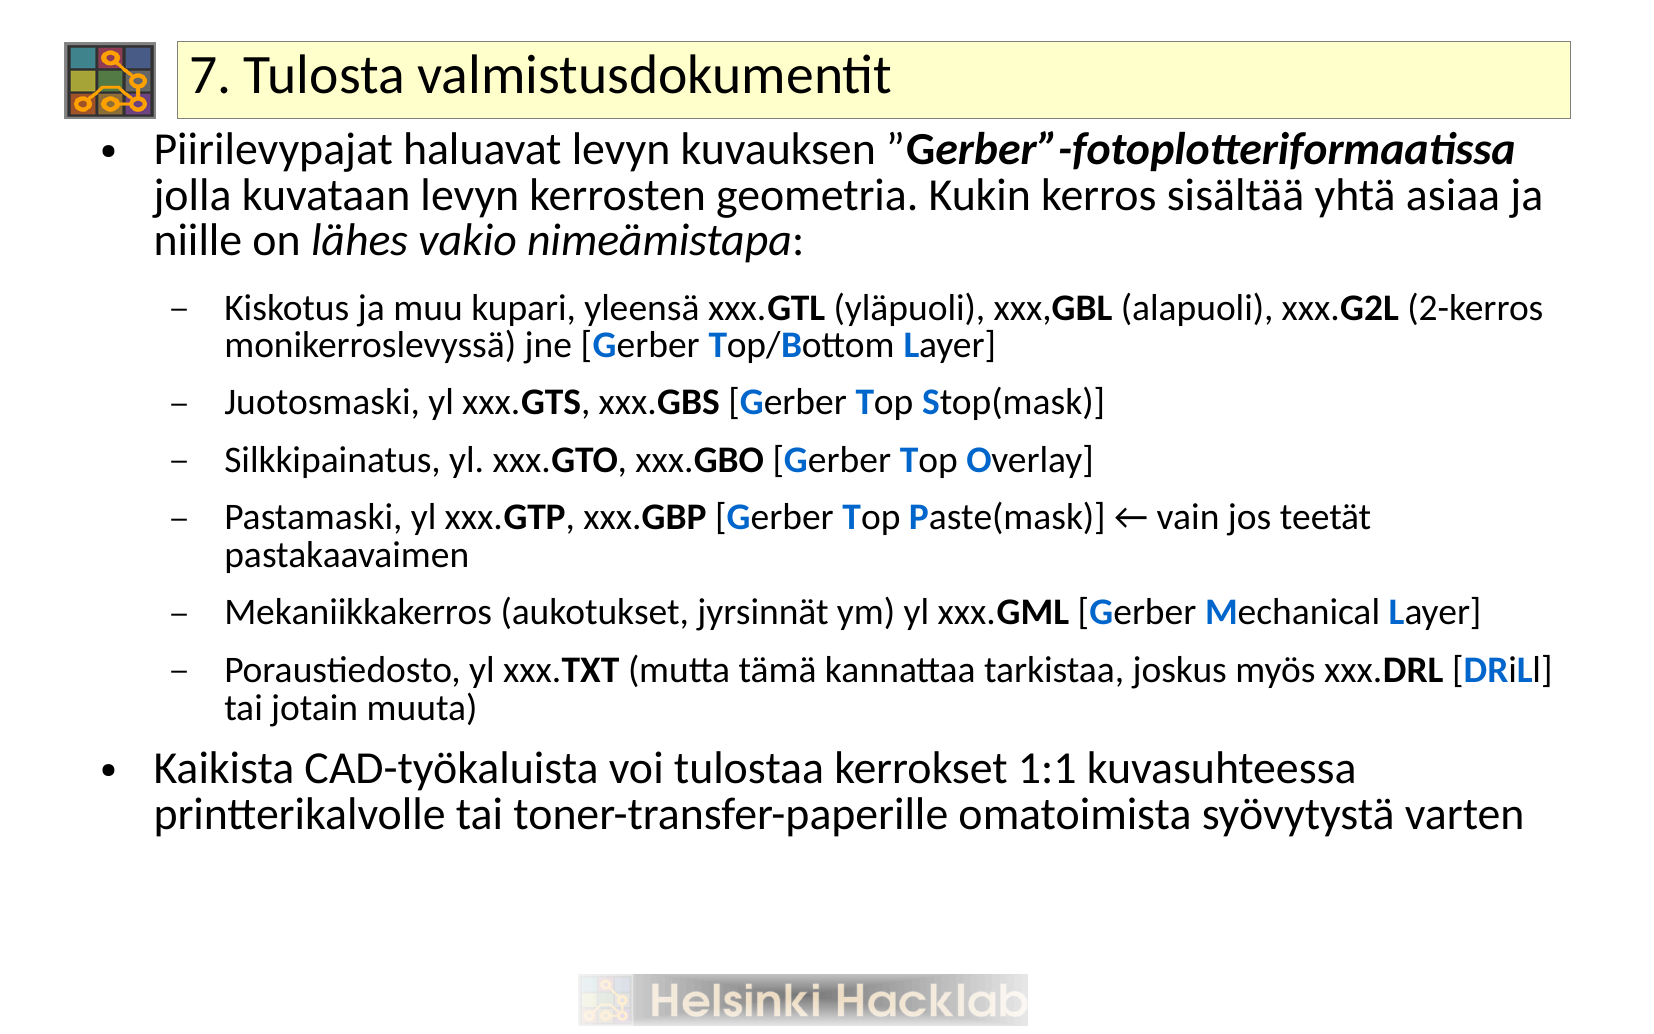

# 7. Tulosta valmistusdokumentit
Piirilevypajat haluavat levyn kuvauksen ”Gerber”-fotoplotteriformaatissa jolla kuvataan levyn kerrosten geometria. Kukin kerros sisältää yhtä asiaa ja niille on lähes vakio nimeämistapa:
Kiskotus ja muu kupari, yleensä xxx.GTL (yläpuoli), xxx,GBL (alapuoli), xxx.G2L (2-kerros monikerroslevyssä) jne [Gerber Top/Bottom Layer]
Juotosmaski, yl xxx.GTS, xxx.GBS [Gerber Top Stop(mask)]
Silkkipainatus, yl. xxx.GTO, xxx.GBO [Gerber Top Overlay]
Pastamaski, yl xxx.GTP, xxx.GBP [Gerber Top Paste(mask)] ← vain jos teetät pastakaavaimen
Mekaniikkakerros (aukotukset, jyrsinnät ym) yl xxx.GML [Gerber Mechanical Layer]
Poraustiedosto, yl xxx.TXT (mutta tämä kannattaa tarkistaa, joskus myös xxx.DRL [DRiLl] tai jotain muuta)
Kaikista CAD-työkaluista voi tulostaa kerrokset 1:1 kuvasuhteessa printterikalvolle tai toner-transfer-paperille omatoimista syövytystä varten